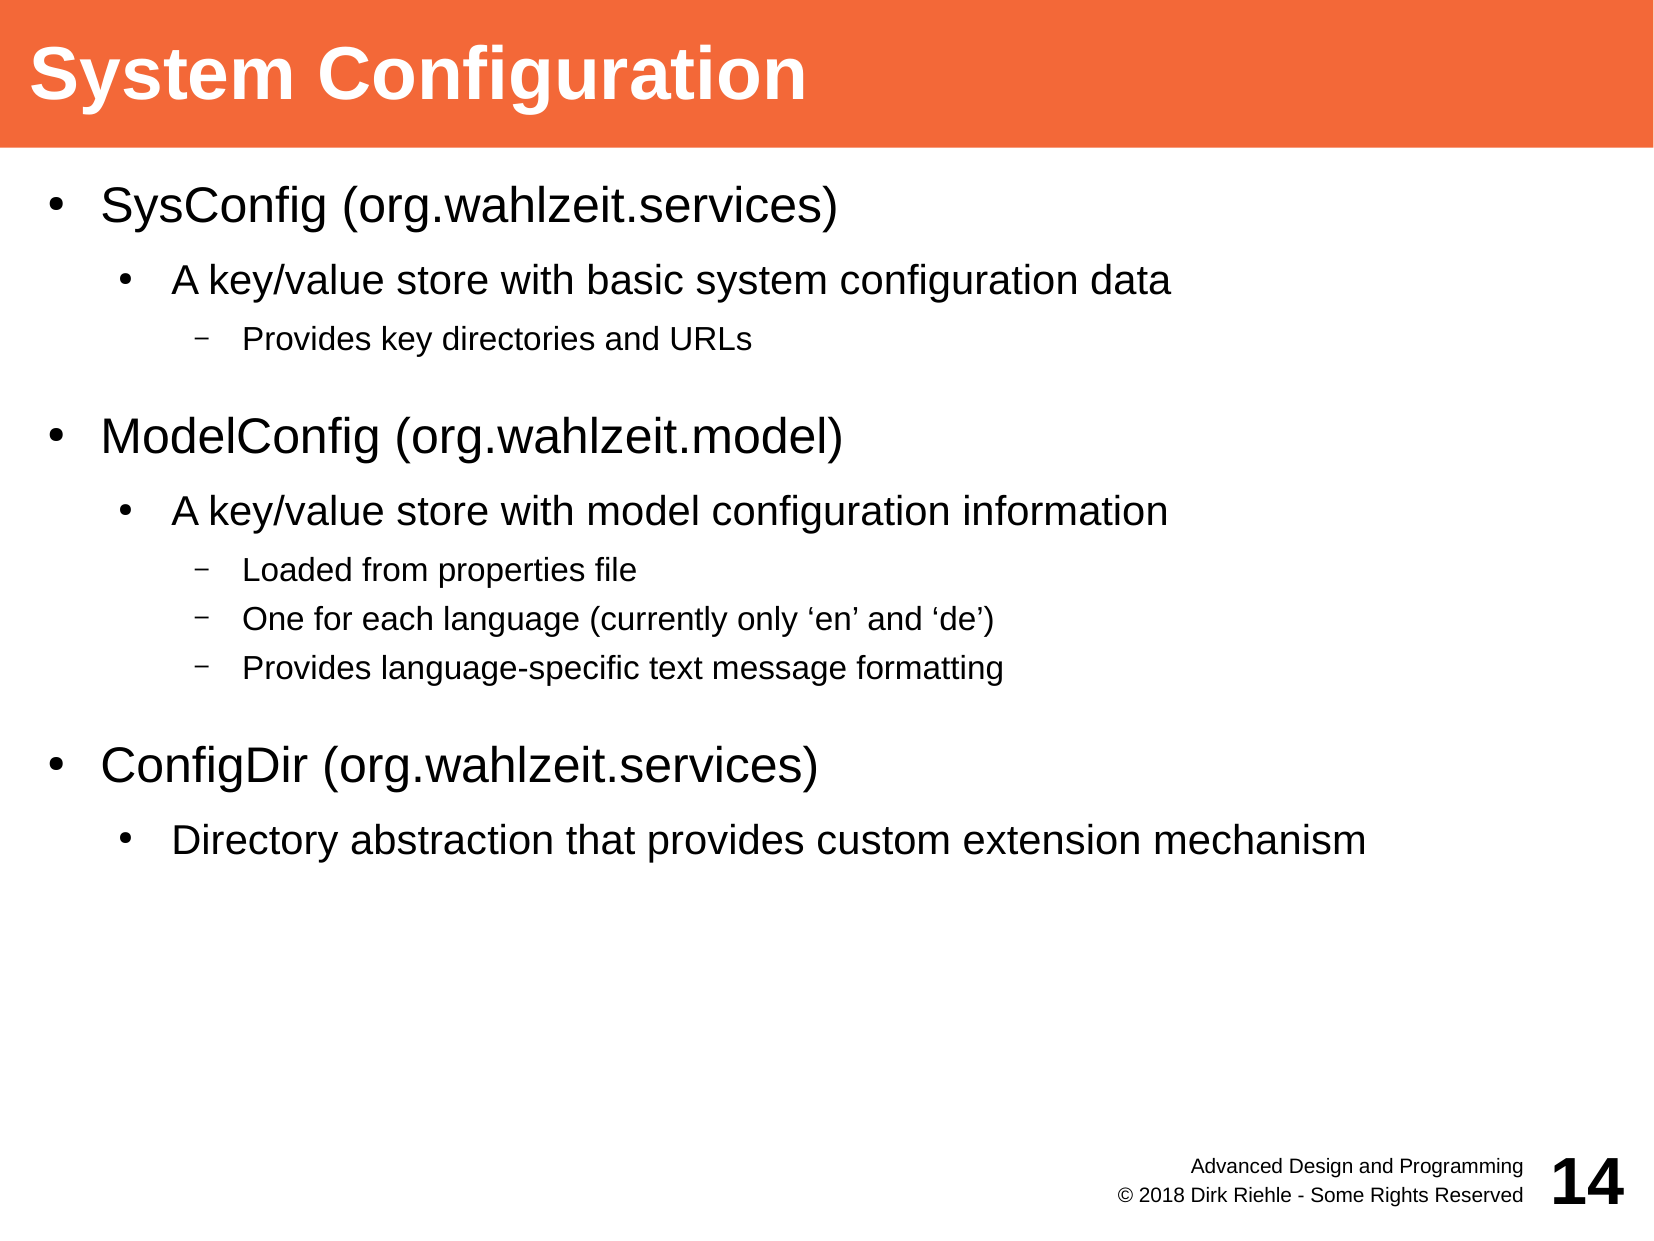

# System Configuration
SysConfig (org.wahlzeit.services)
A key/value store with basic system configuration data
Provides key directories and URLs
ModelConfig (org.wahlzeit.model)
A key/value store with model configuration information
Loaded from properties file
One for each language (currently only ‘en’ and ‘de’)
Provides language-specific text message formatting
ConfigDir (org.wahlzeit.services)
Directory abstraction that provides custom extension mechanism
Advanced Design and Programming
14
© 2018 Dirk Riehle - Some Rights Reserved